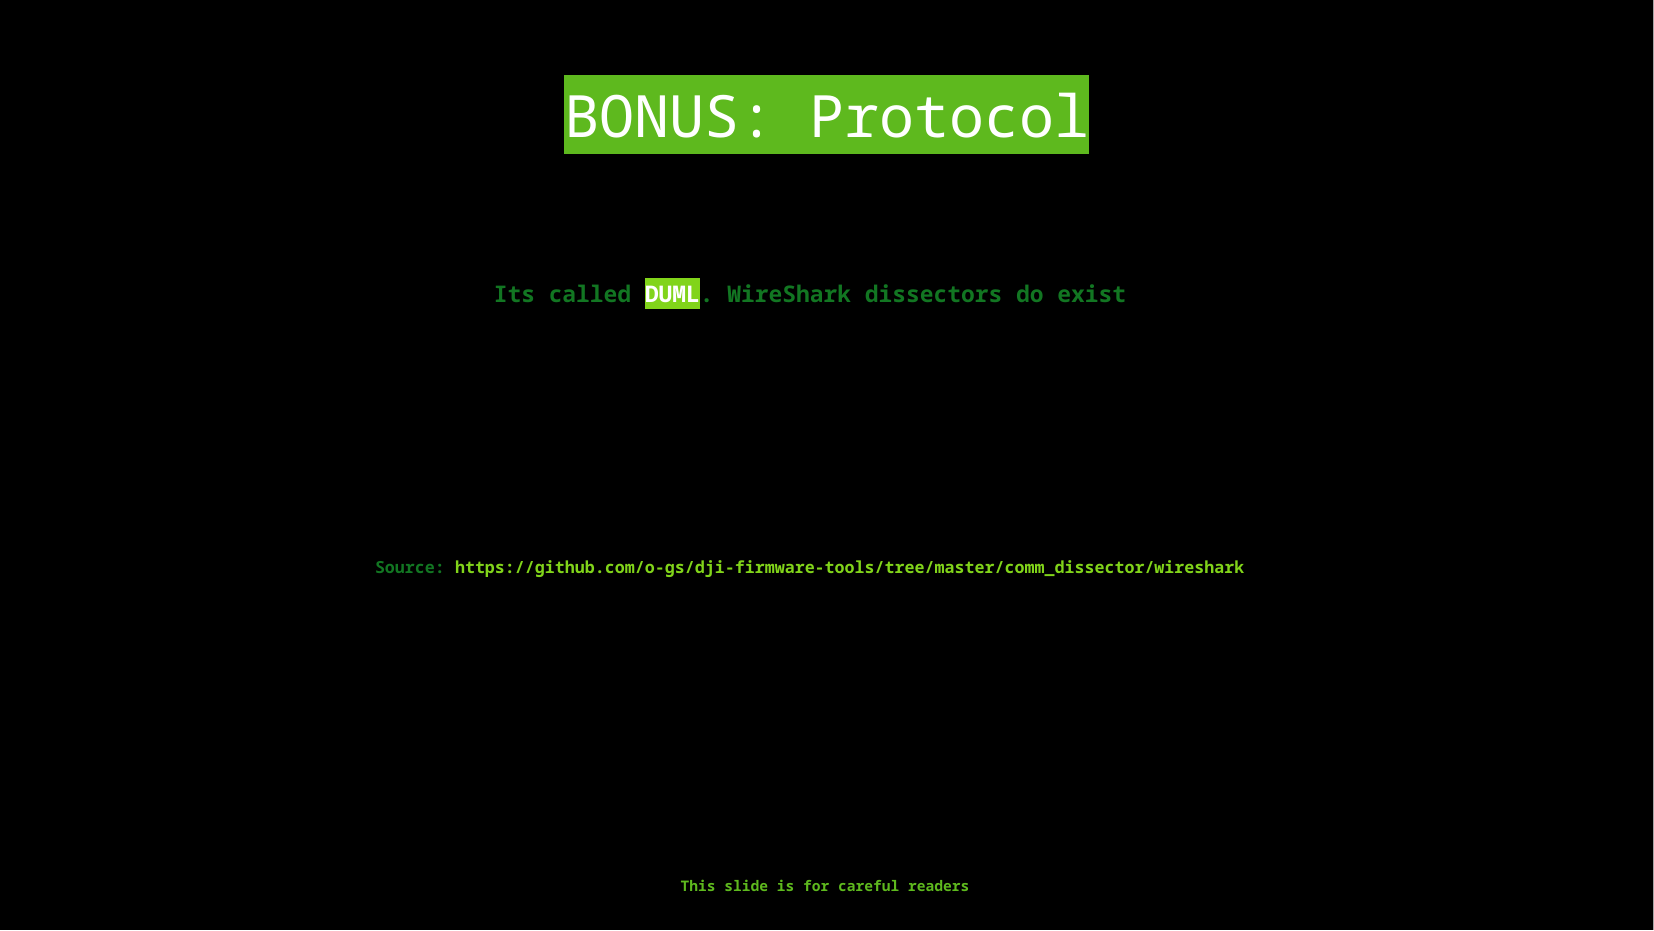

# BONUS: Protocol
Its called DUML. WireShark dissectors do exist
Source: https://github.com/o-gs/dji-firmware-tools/tree/master/comm_dissector/wireshark
This slide is for careful readers